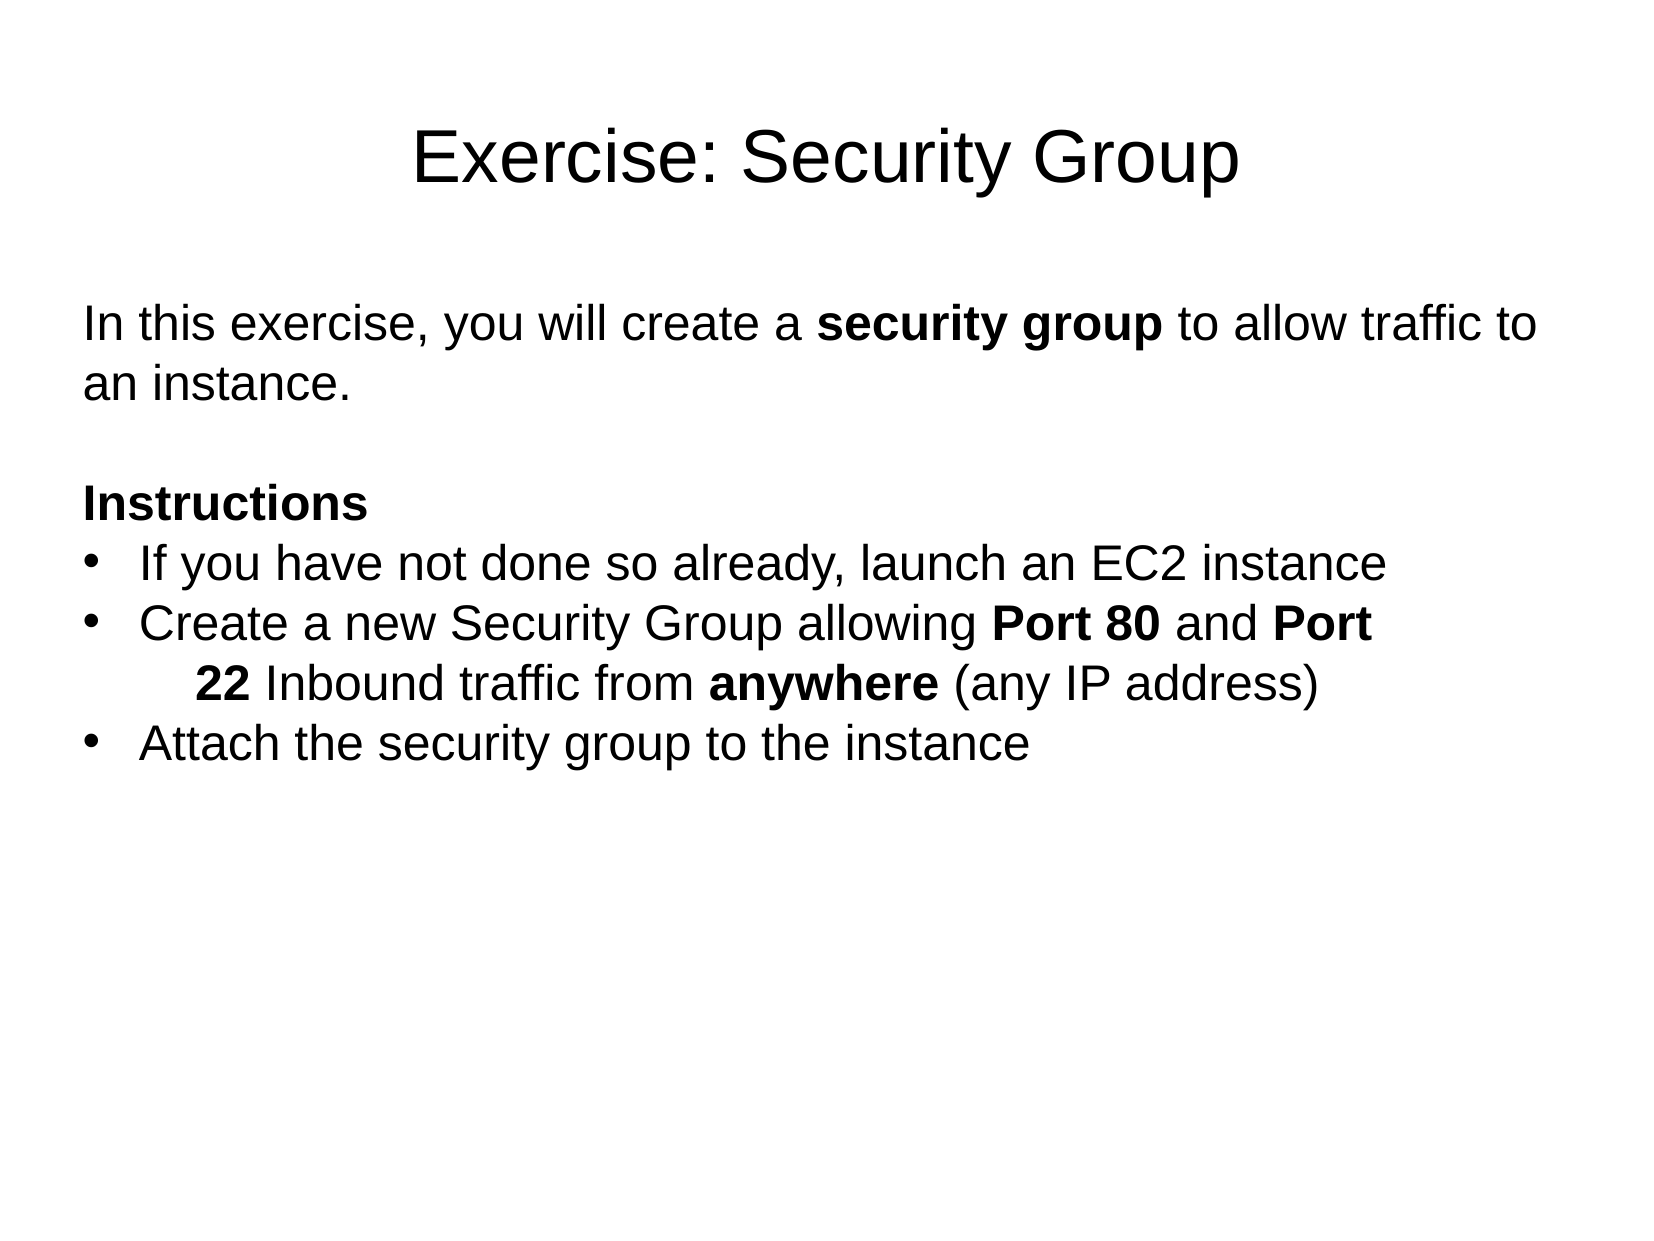

# Exercise: Security Group
In this exercise, you will create a security group to allow traffic to an instance.
Instructions
If you have not done so already, launch an EC2 instance
Create a new Security Group allowing Port 80 and Port 22 Inbound traffic from anywhere (any IP address)
Attach the security group to the instance